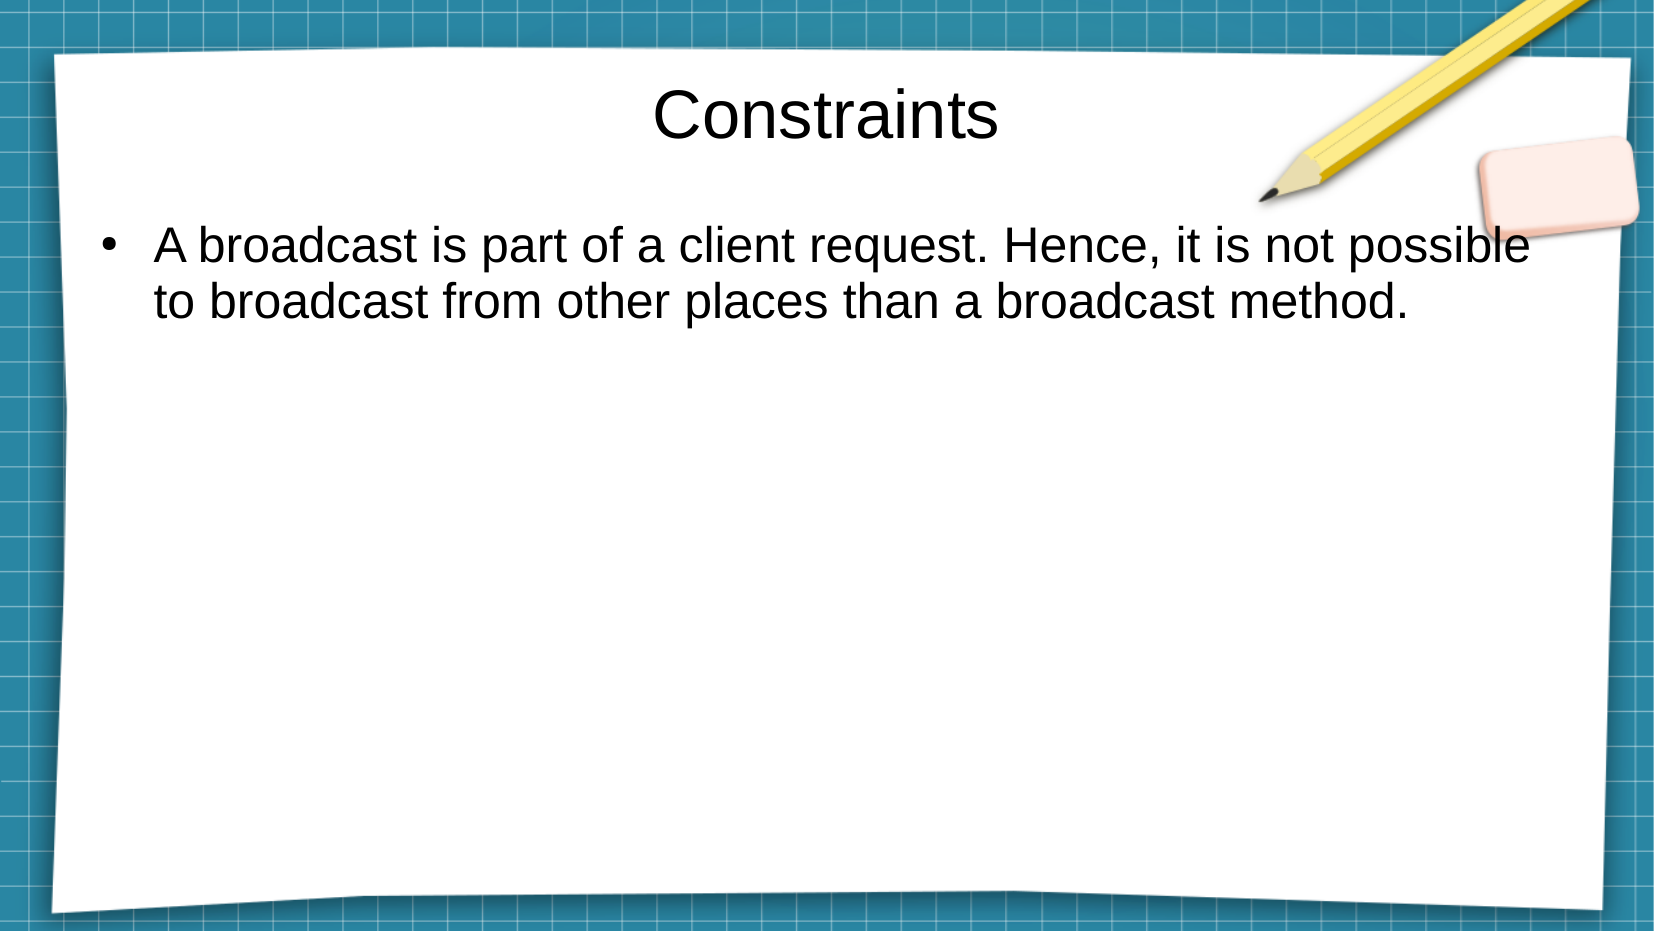

# Constraints
A broadcast is part of a client request. Hence, it is not possible to broadcast from other places than a broadcast method.